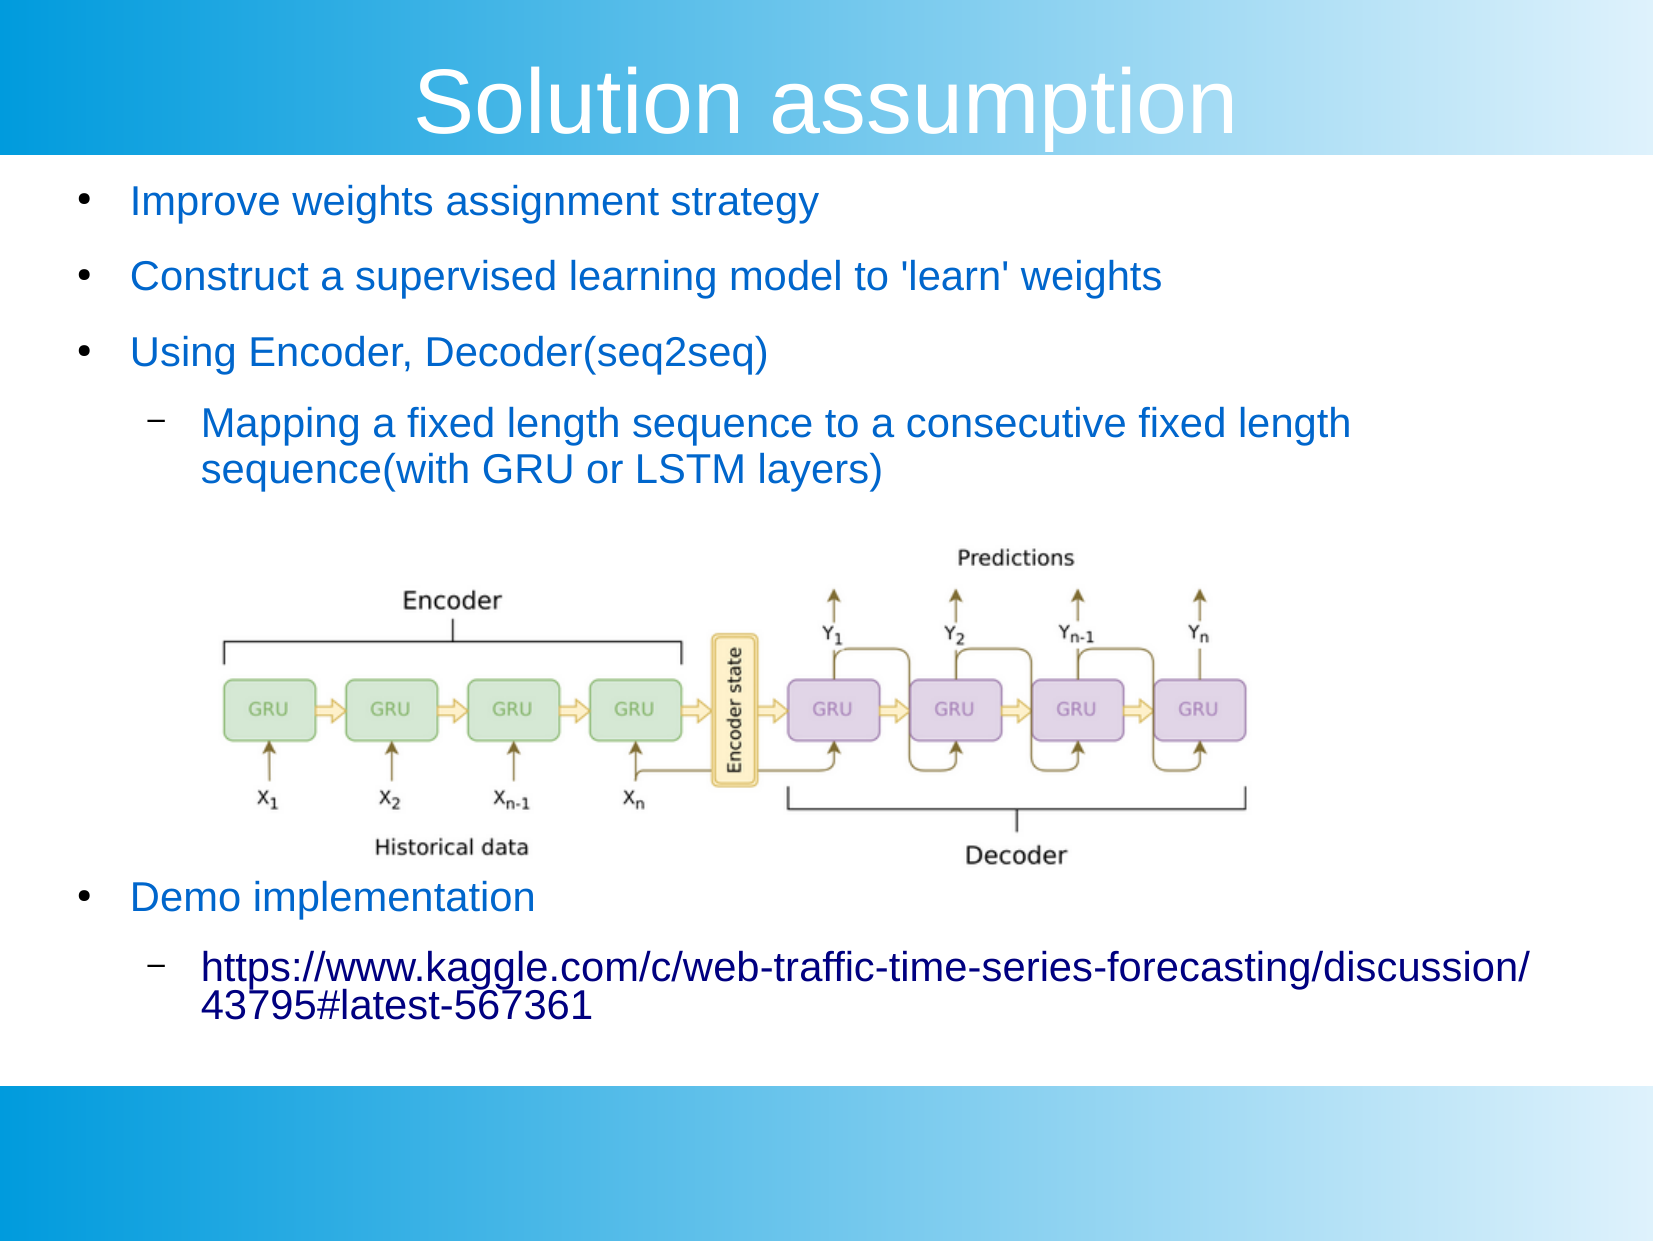

# Solution assumption
Improve weights assignment strategy
Construct a supervised learning model to 'learn' weights
Using Encoder, Decoder(seq2seq)
Mapping a fixed length sequence to a consecutive fixed length sequence(with GRU or LSTM layers)
Demo implementation
https://www.kaggle.com/c/web-traffic-time-series-forecasting/discussion/43795#latest-567361